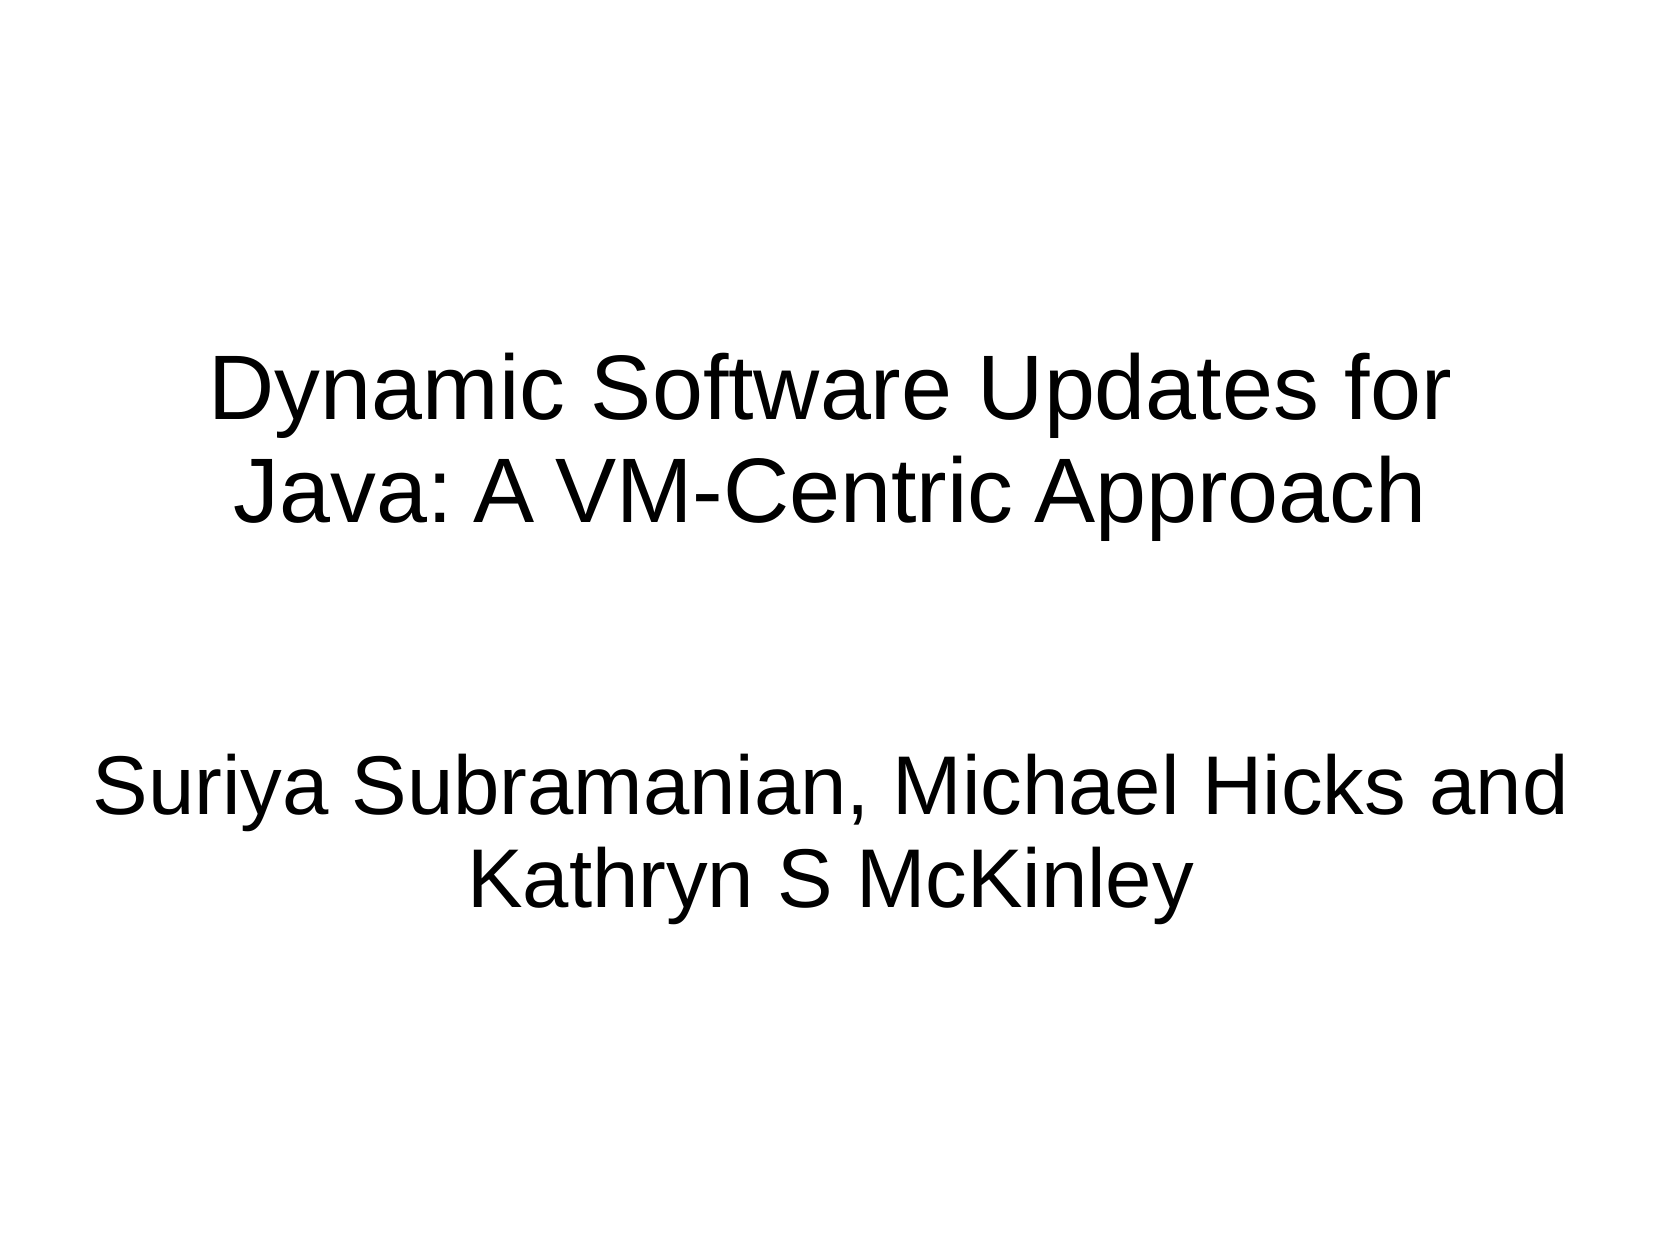

# Dynamic Software Updates for Java: A VM-Centric Approach
Suriya Subramanian, Michael Hicks and Kathryn S McKinley